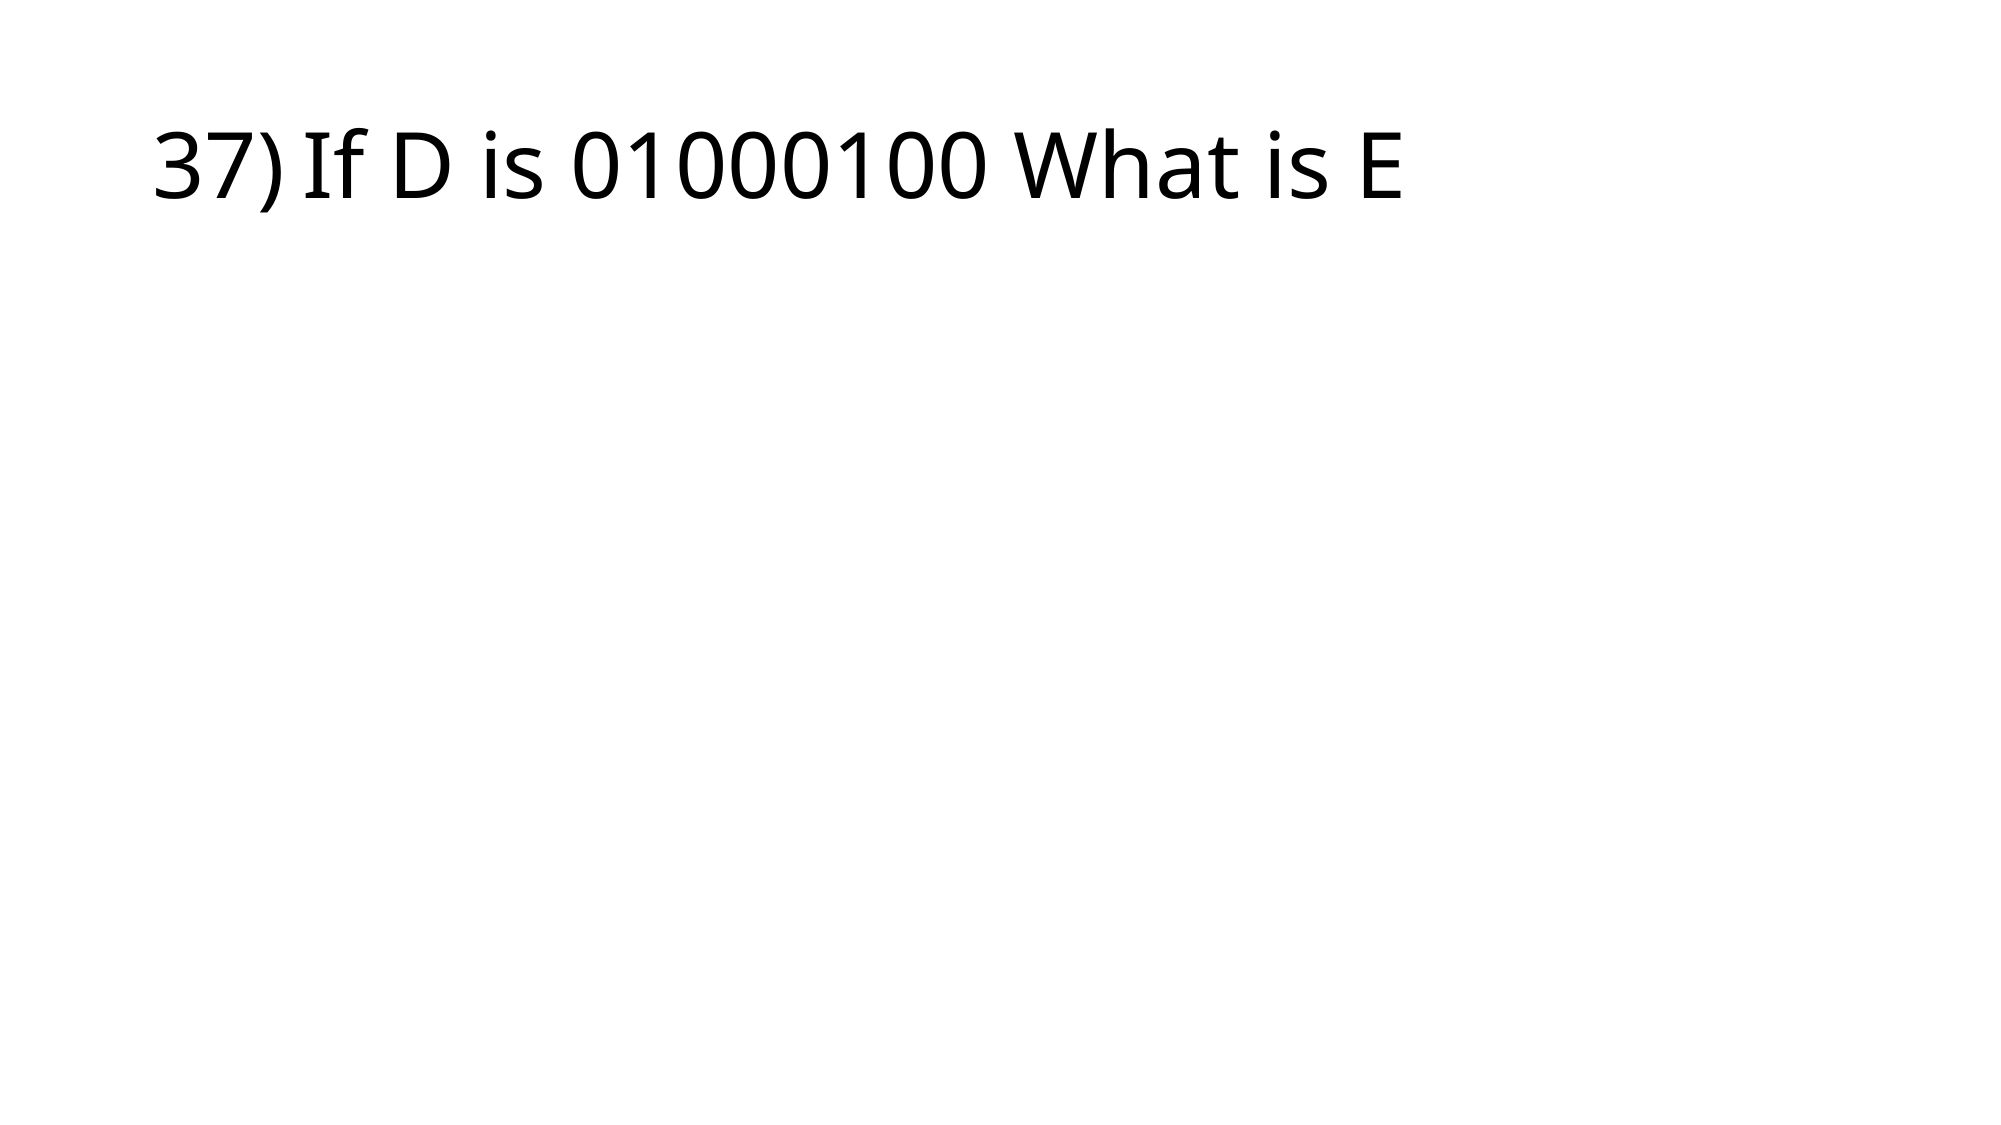

# 37)	If D is 01000100 What is E